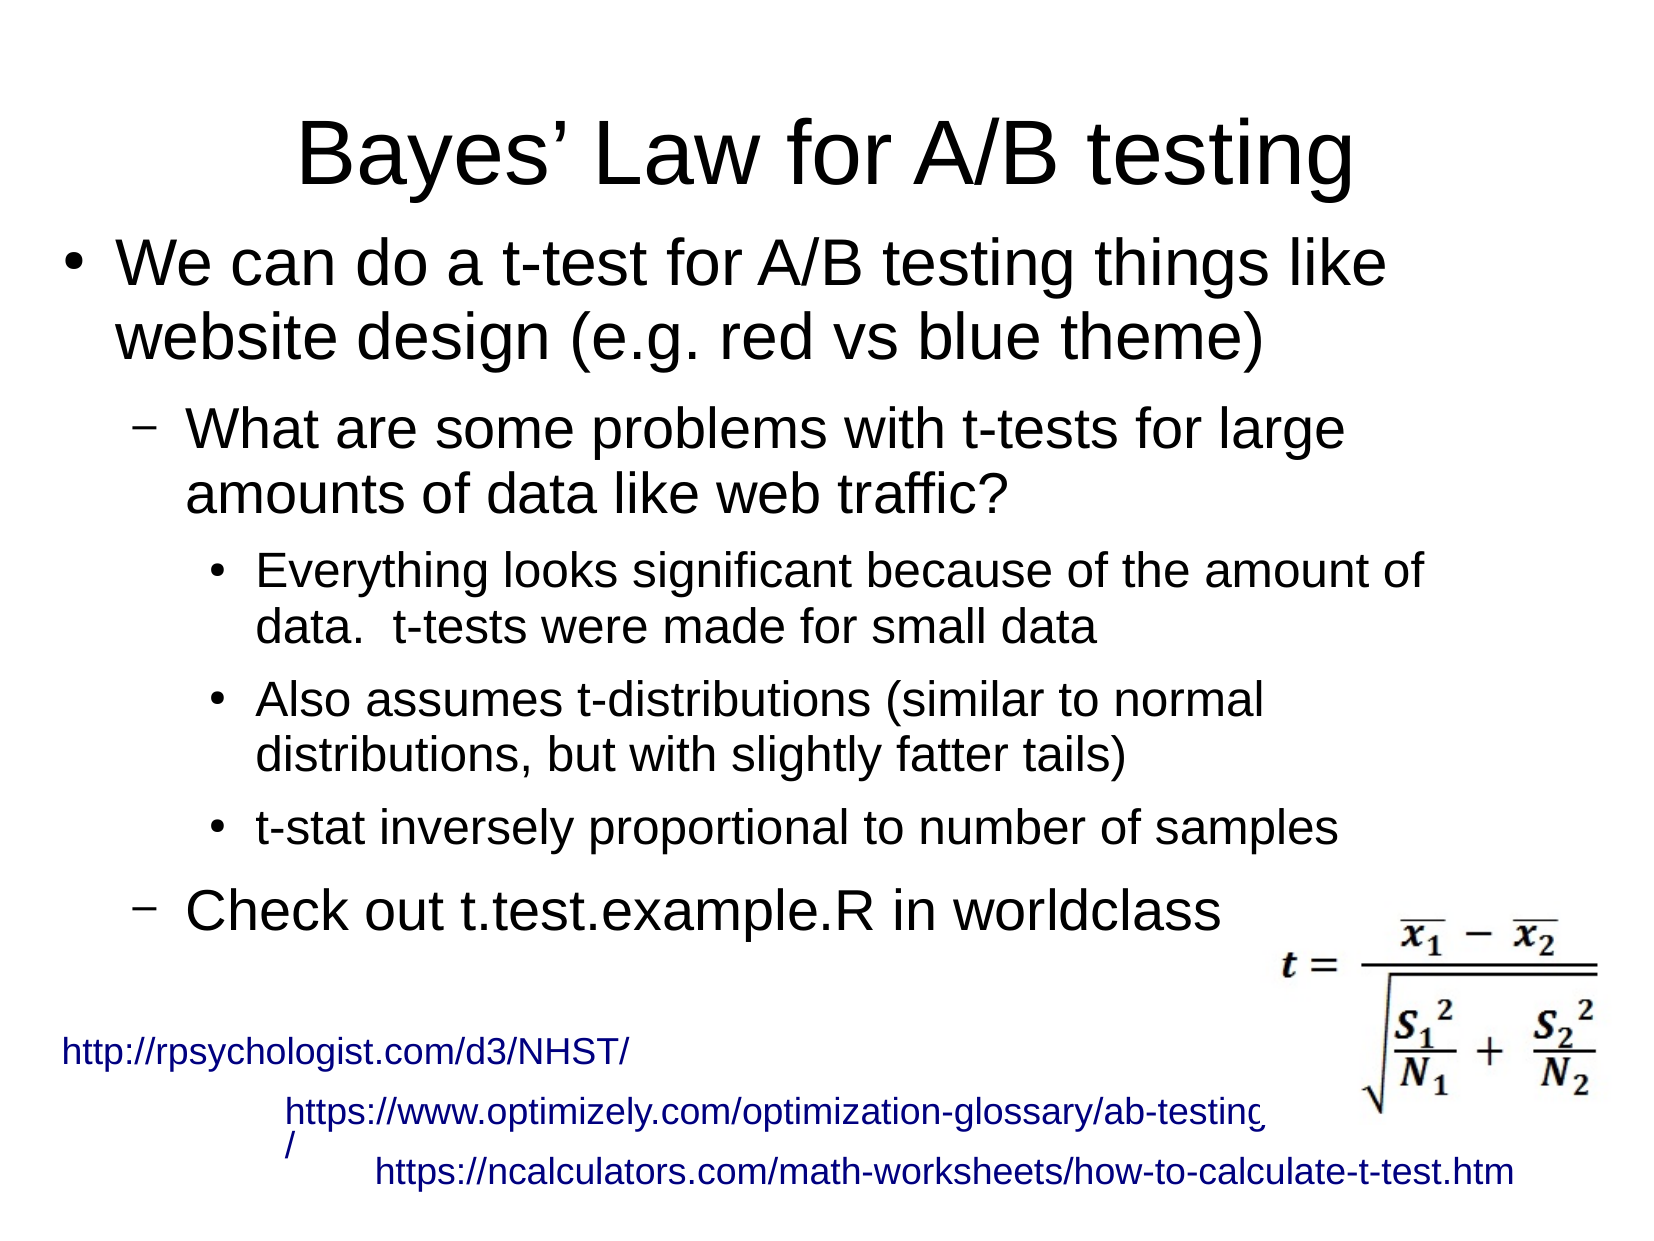

# Bayes’ Law for A/B testing
We can do a t-test for A/B testing things like website design (e.g. red vs blue theme)
What are some problems with t-tests for large amounts of data like web traffic?
Everything looks significant because of the amount of data. t-tests were made for small data
Also assumes t-distributions (similar to normal distributions, but with slightly fatter tails)
t-stat inversely proportional to number of samples
Check out t.test.example.R in worldclass
http://rpsychologist.com/d3/NHST/
https://www.optimizely.com/optimization-glossary/ab-testing/
https://ncalculators.com/math-worksheets/how-to-calculate-t-test.htm